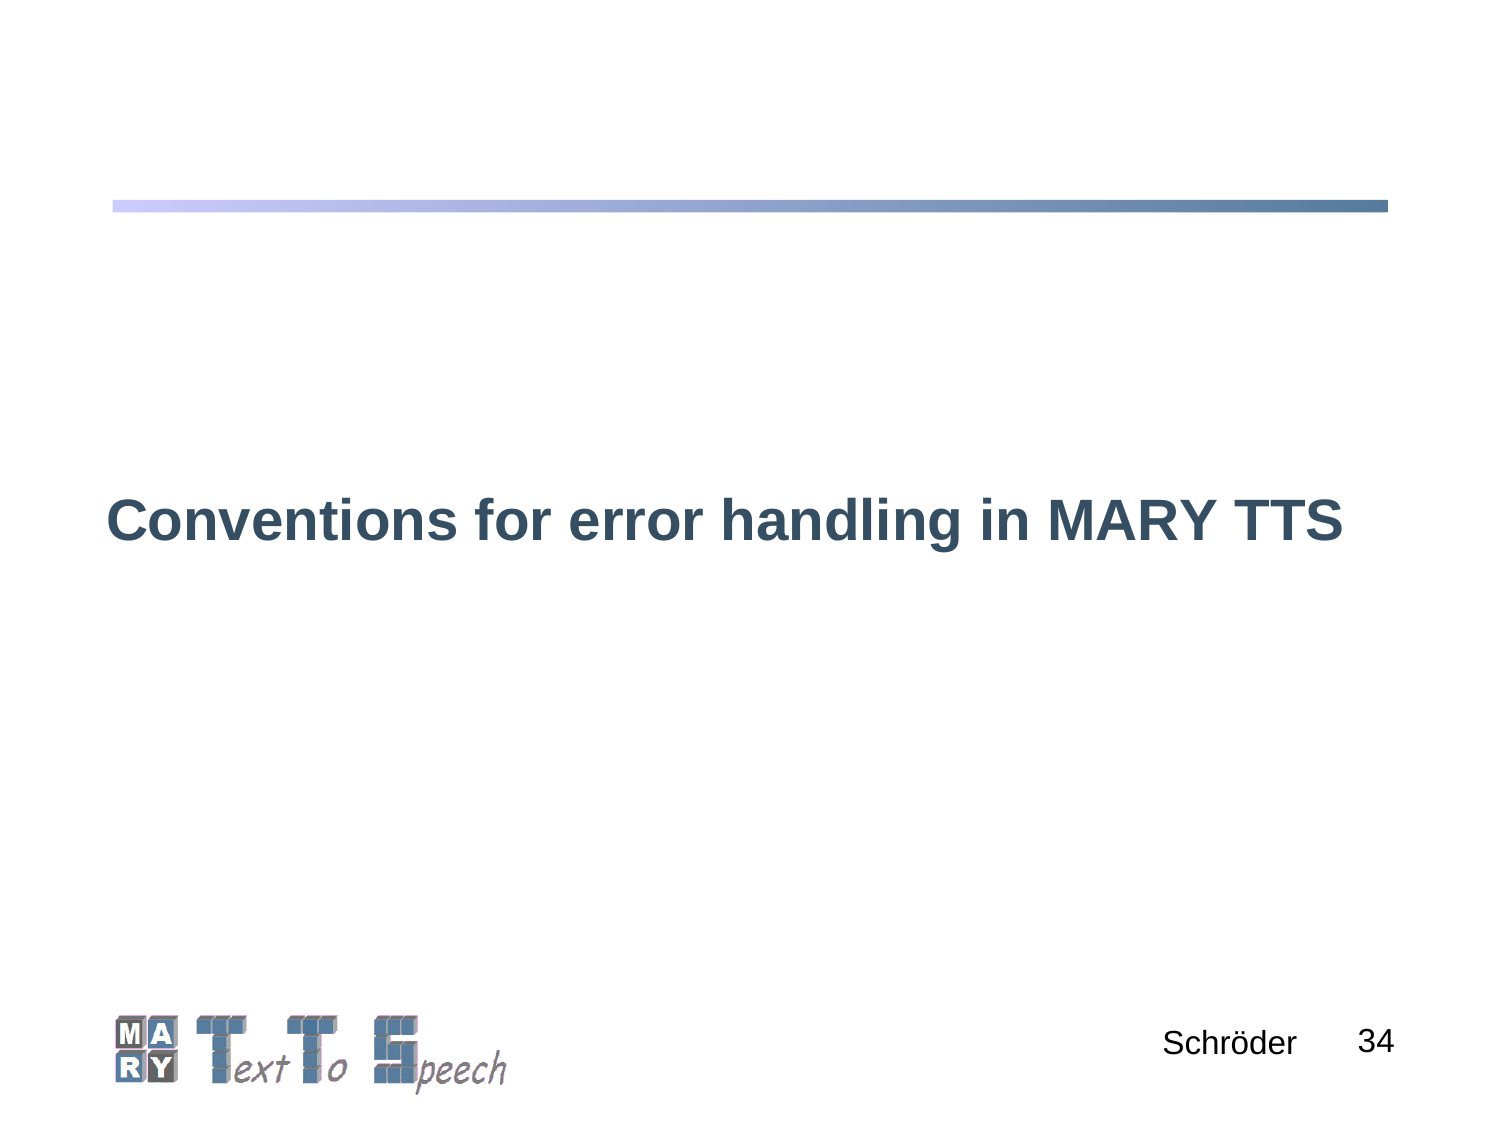

# Conventions for error handling in MARY TTS